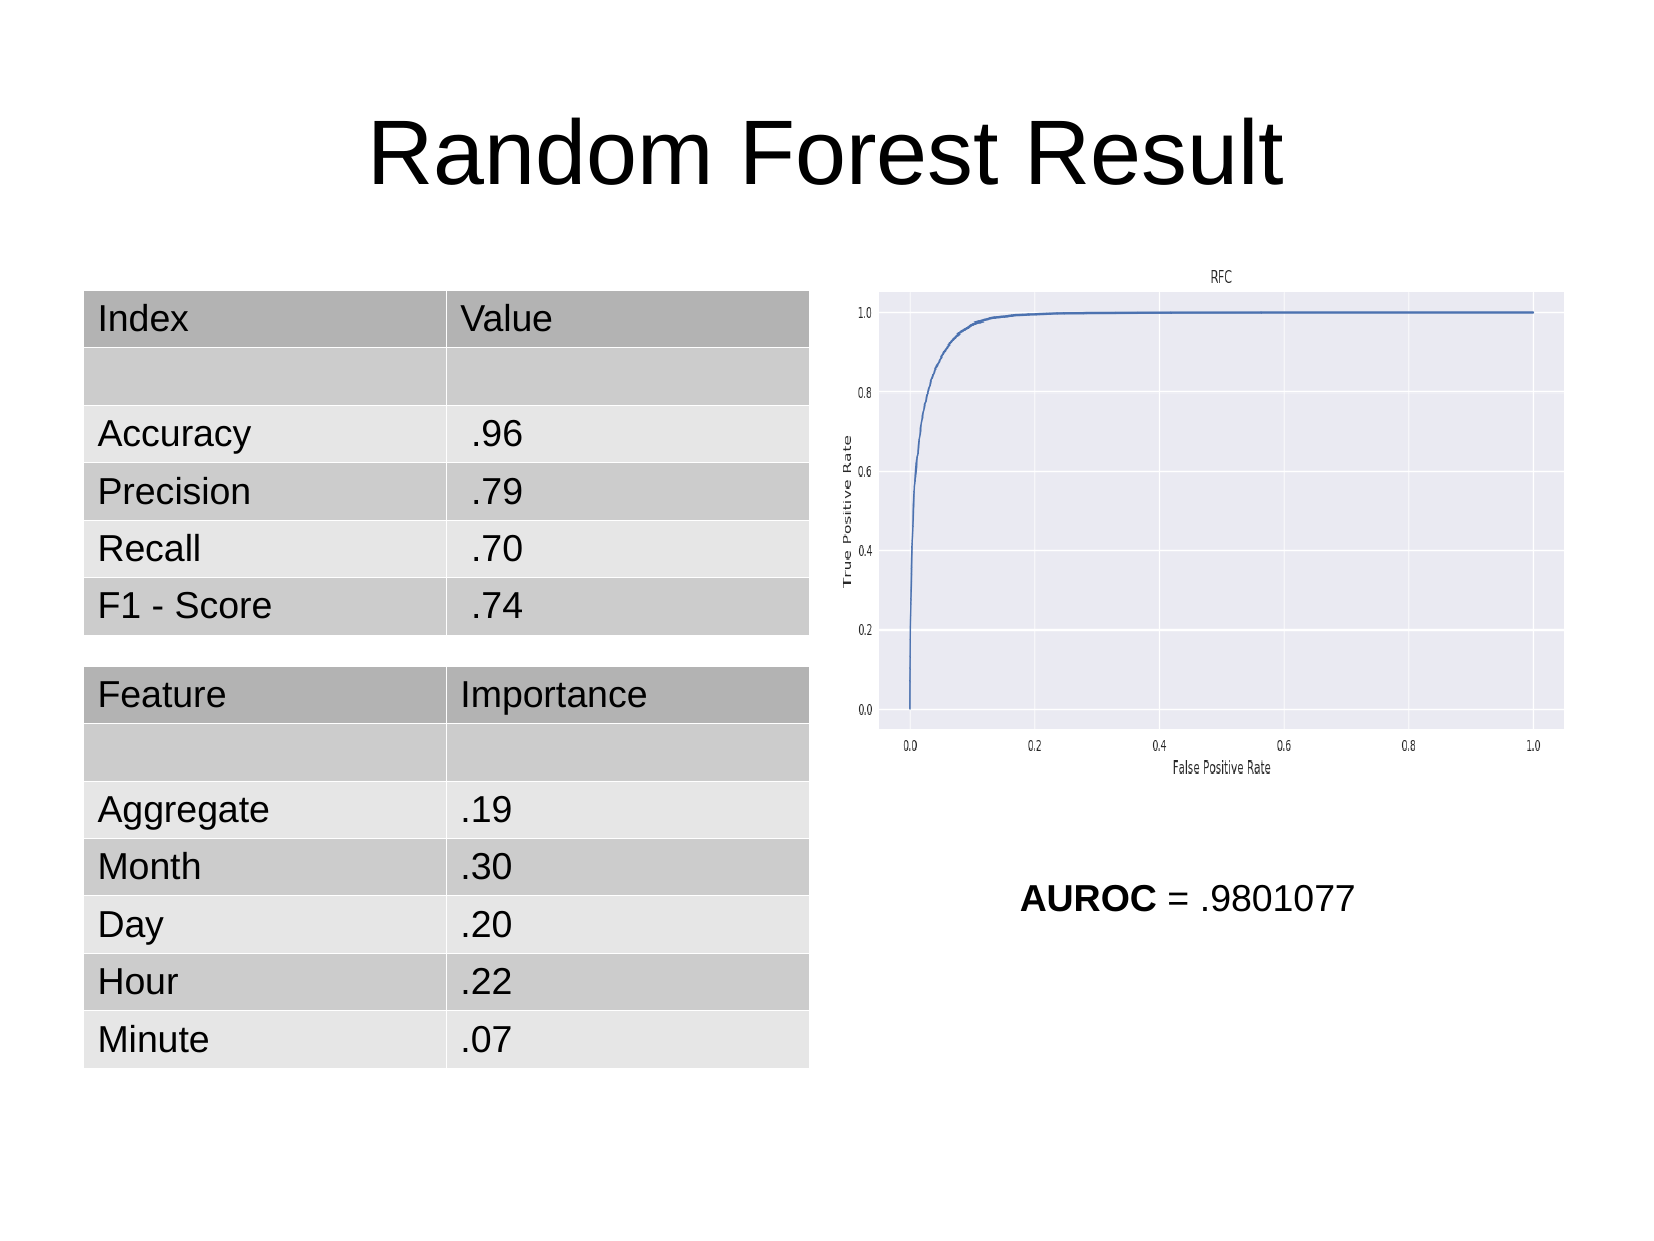

# Random Forest Result
| Index | Value |
| --- | --- |
| | |
| Accuracy | .96 |
| Precision | .79 |
| Recall | .70 |
| F1 - Score | .74 |
| Feature | Importance |
| --- | --- |
| | |
| Aggregate | .19 |
| Month | .30 |
| Day | .20 |
| Hour | .22 |
| Minute | .07 |
AUROC = .9801077